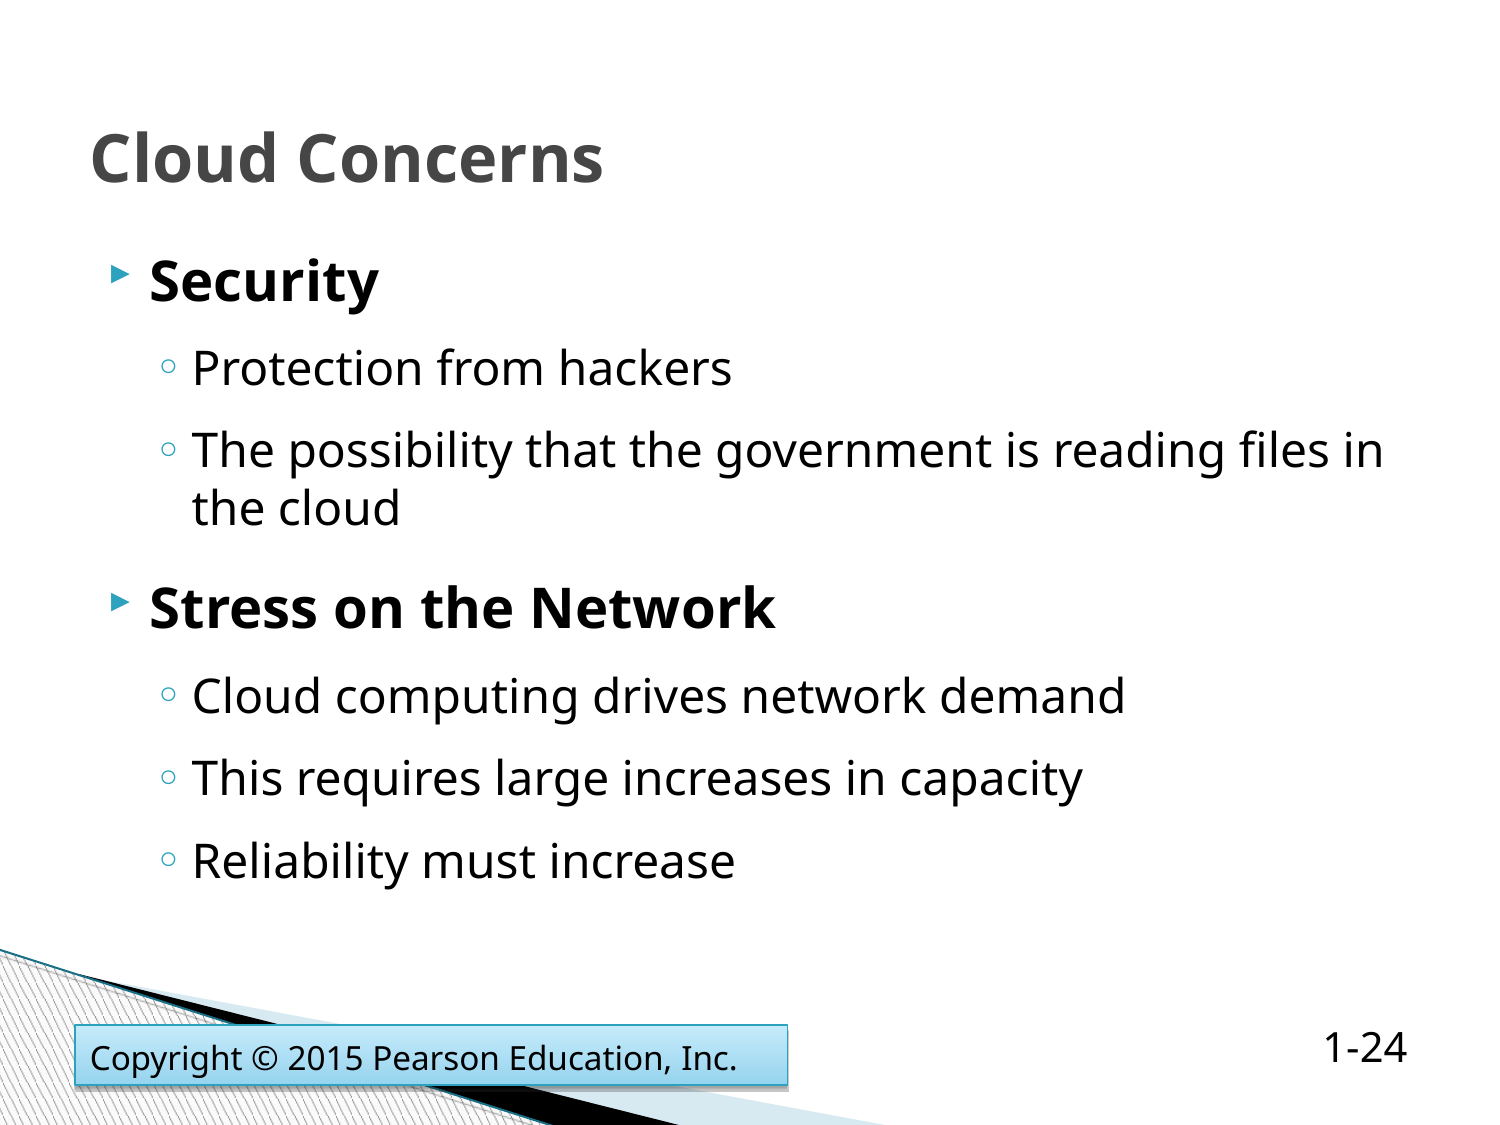

Cloud Concerns
# Security
Protection from hackers
The possibility that the government is reading files in the cloud
Stress on the Network
Cloud computing drives network demand
This requires large increases in capacity
Reliability must increase
Copyright © 2015 Pearson Education, Inc.